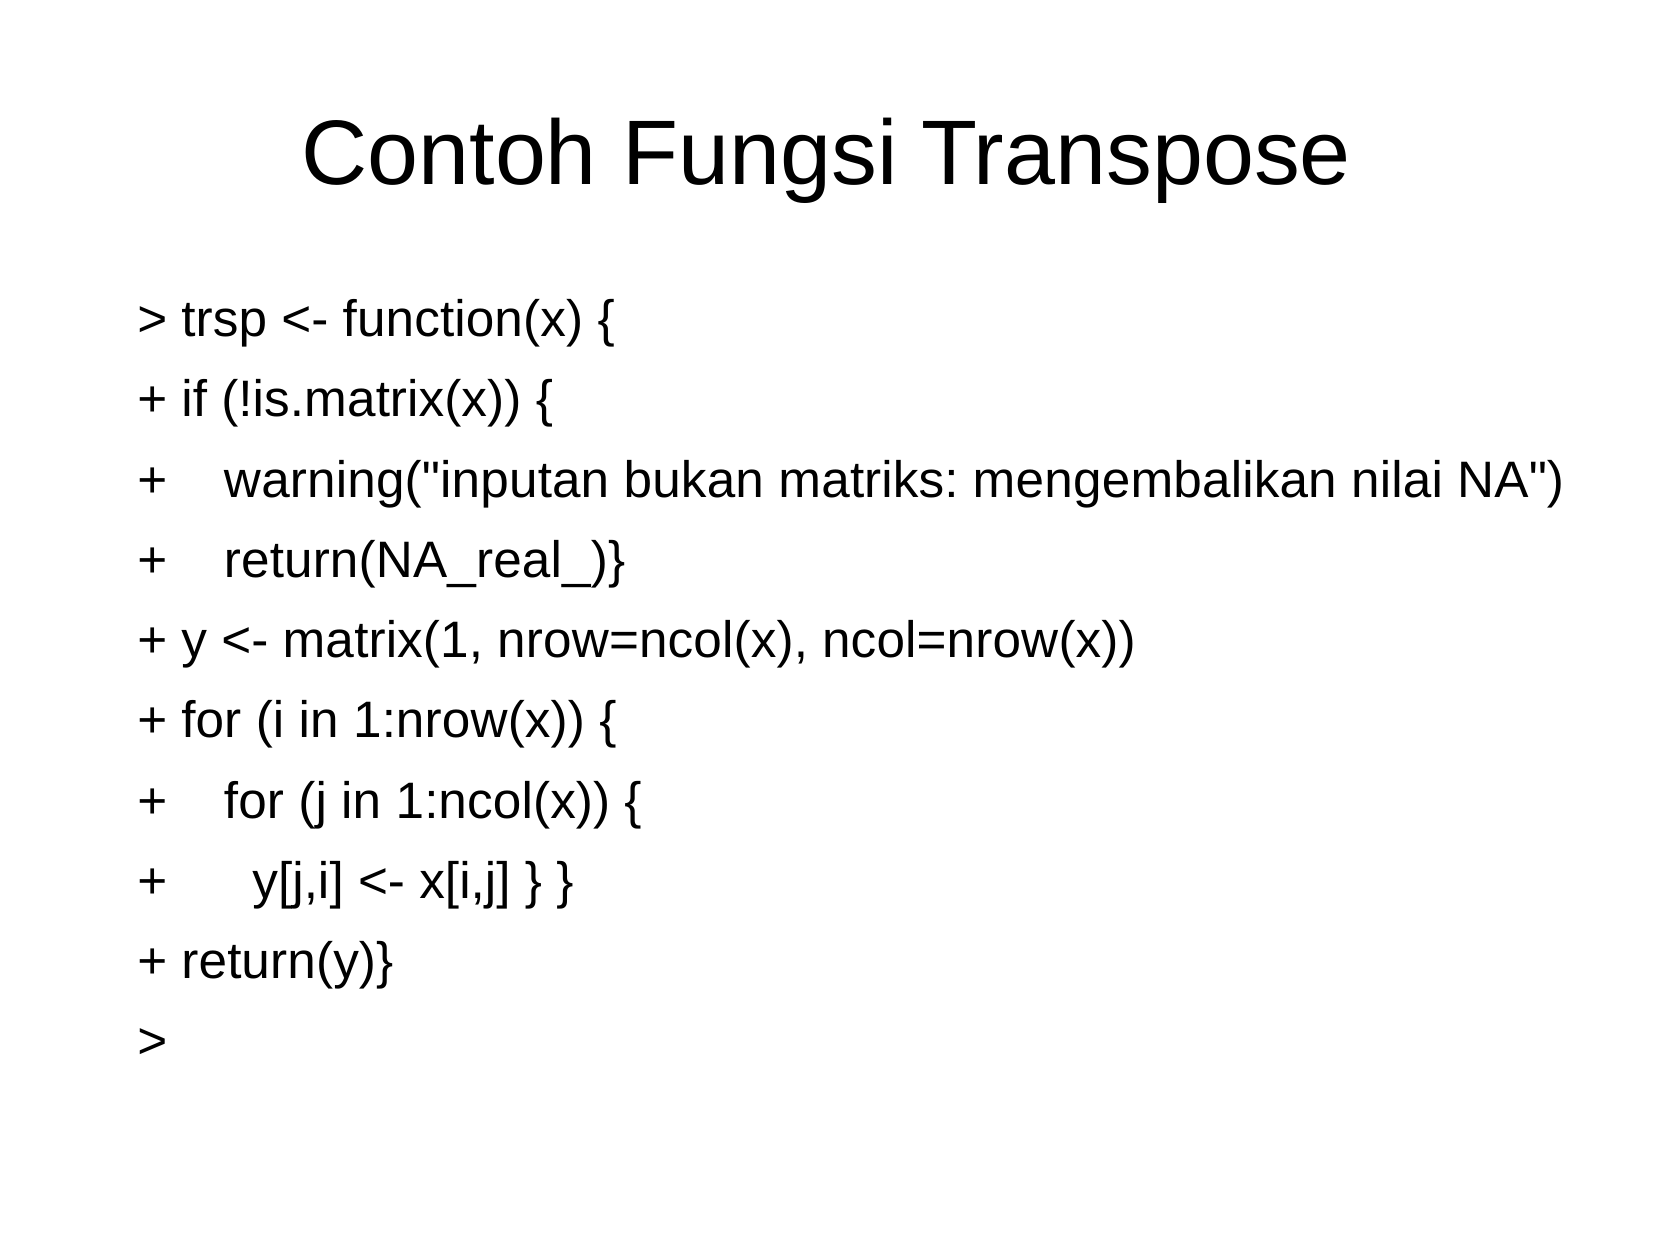

# Contoh Fungsi Transpose
> trsp <- function(x) {
+ if (!is.matrix(x)) {
+ warning("inputan bukan matriks: mengembalikan nilai NA")
+ return(NA_real_)}
+ y <- matrix(1, nrow=ncol(x), ncol=nrow(x))
+ for (i in 1:nrow(x)) {
+ for (j in 1:ncol(x)) {
+ y[j,i] <- x[i,j] } }
+ return(y)}
>